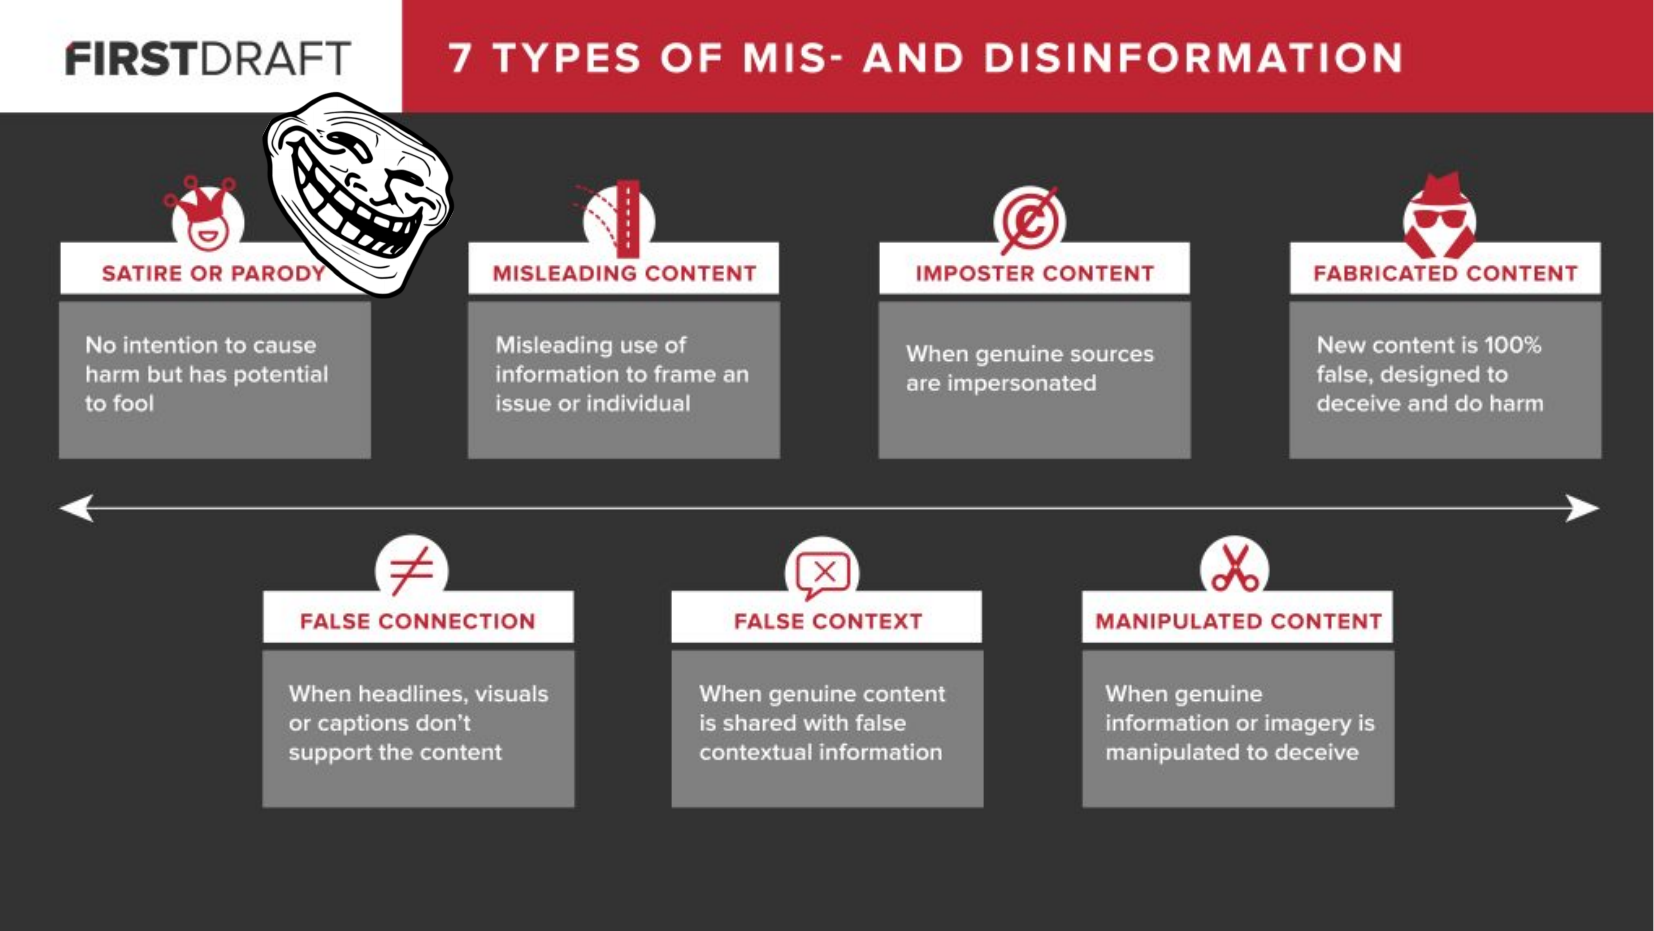

#
Clickbait
Propaganda
Satire / parody
Sloppy journalism
Misleading headings
Biased/ Slanted News